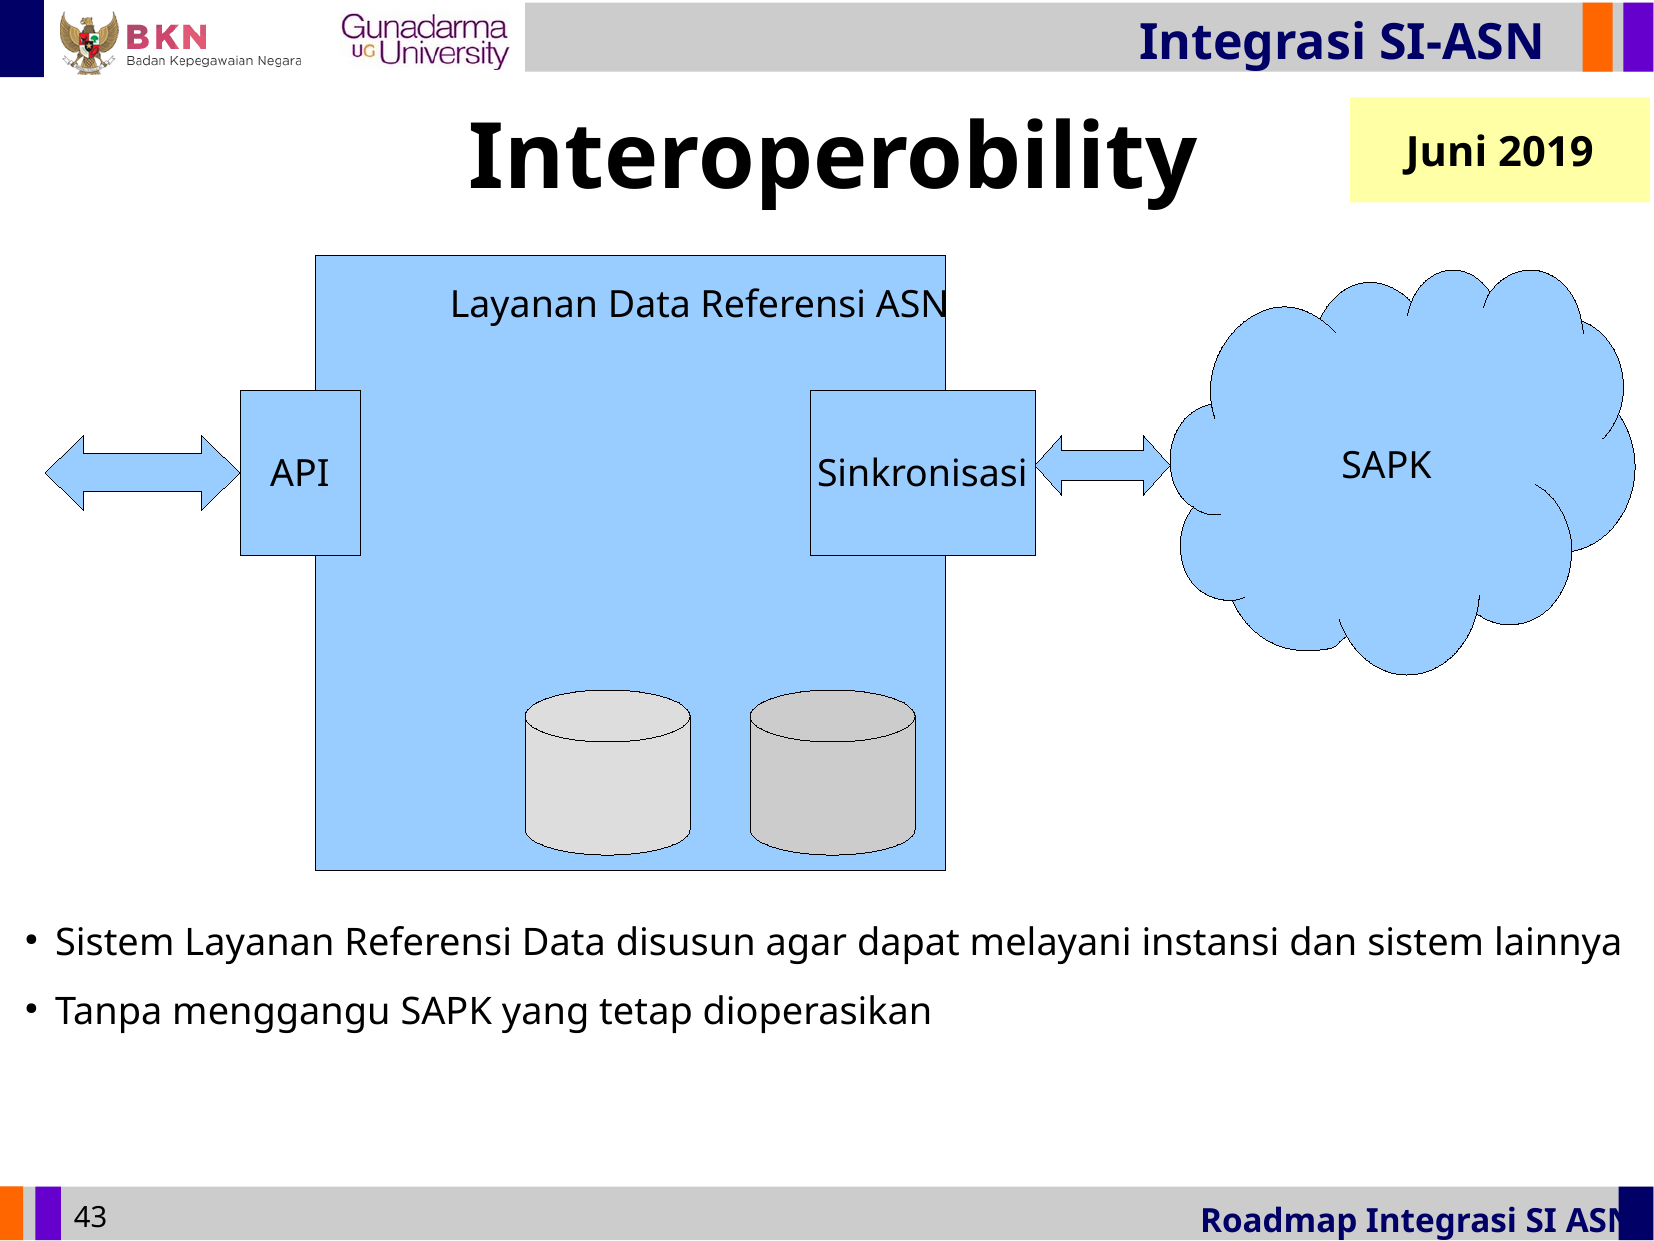

# Interoperobility
Juni 2019
Layanan Data Referensi ASN
SAPK
API
Sinkronisasi
Sistem Layanan Referensi Data disusun agar dapat melayani instansi dan sistem lainnya
Tanpa menggangu SAPK yang tetap dioperasikan